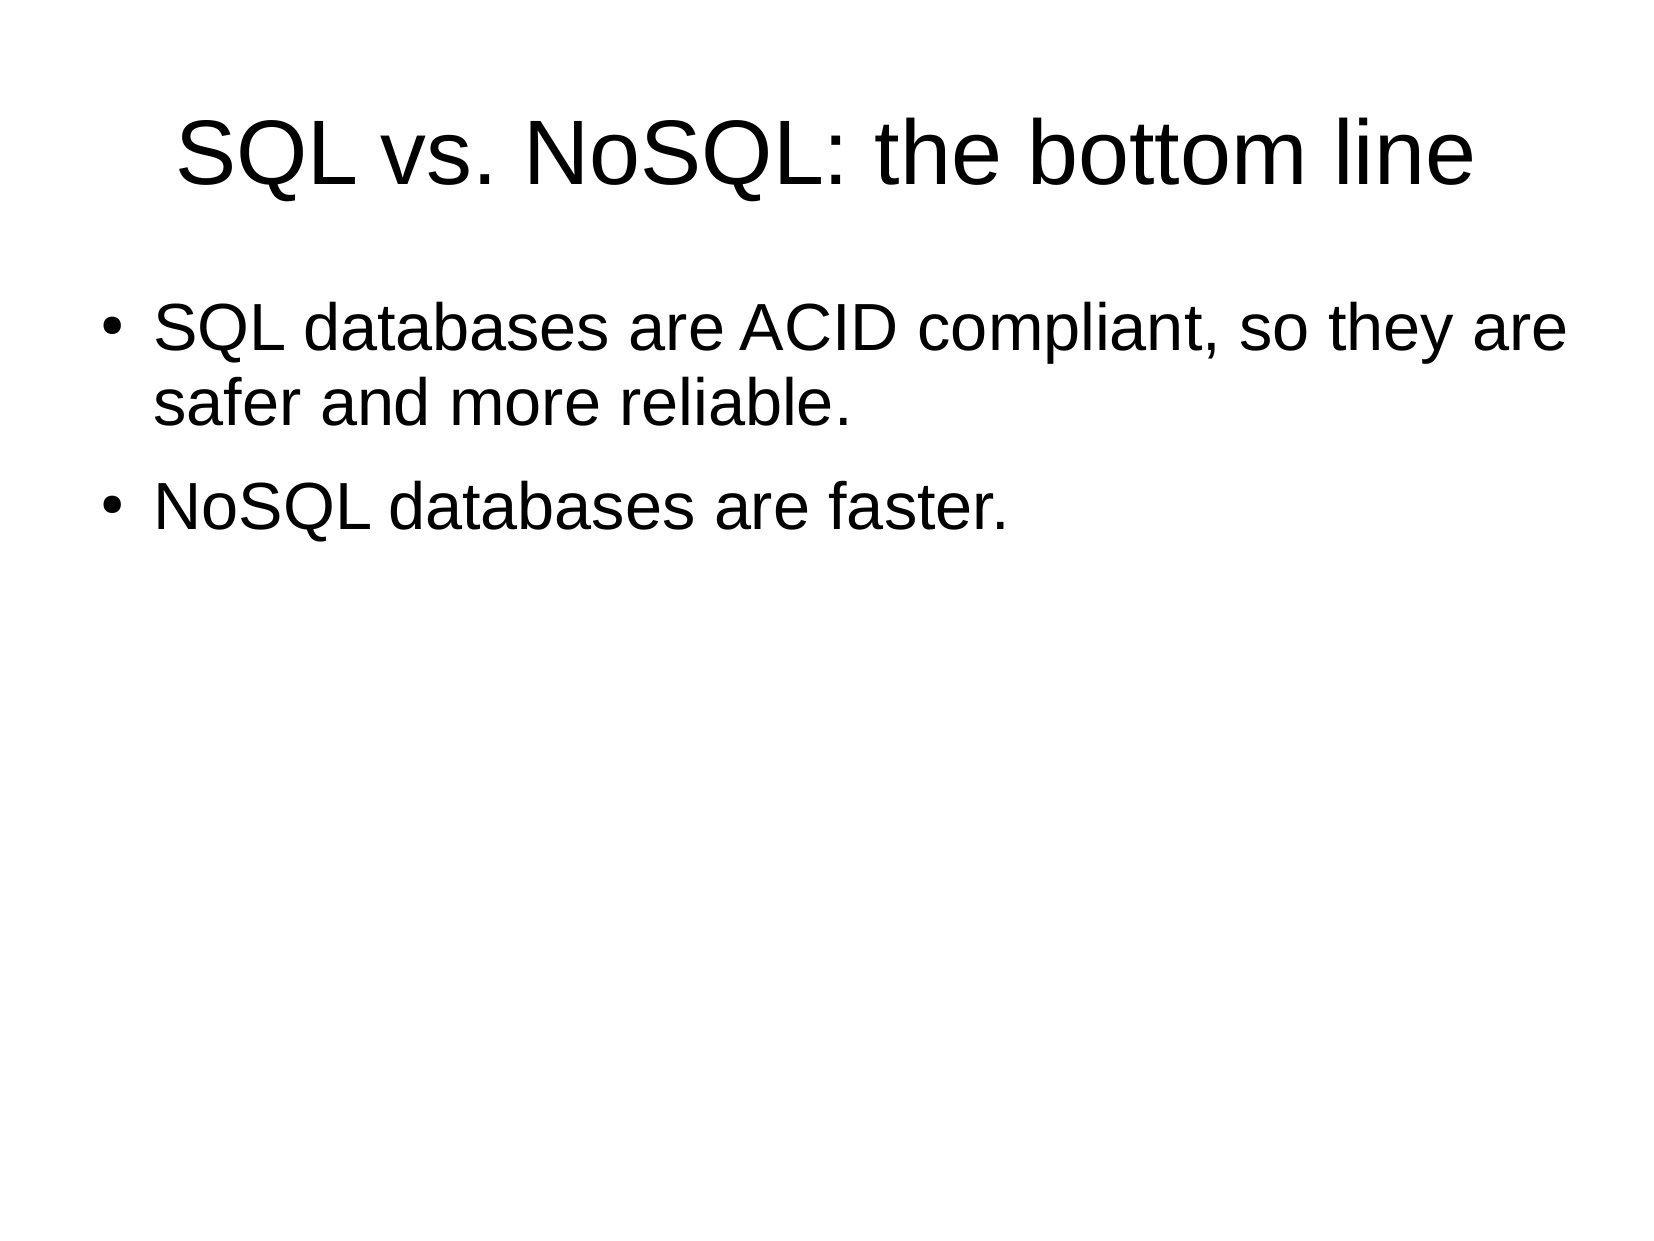

# SQL vs. NoSQL: the bottom line
SQL databases are ACID compliant, so they are safer and more reliable.
NoSQL databases are faster.